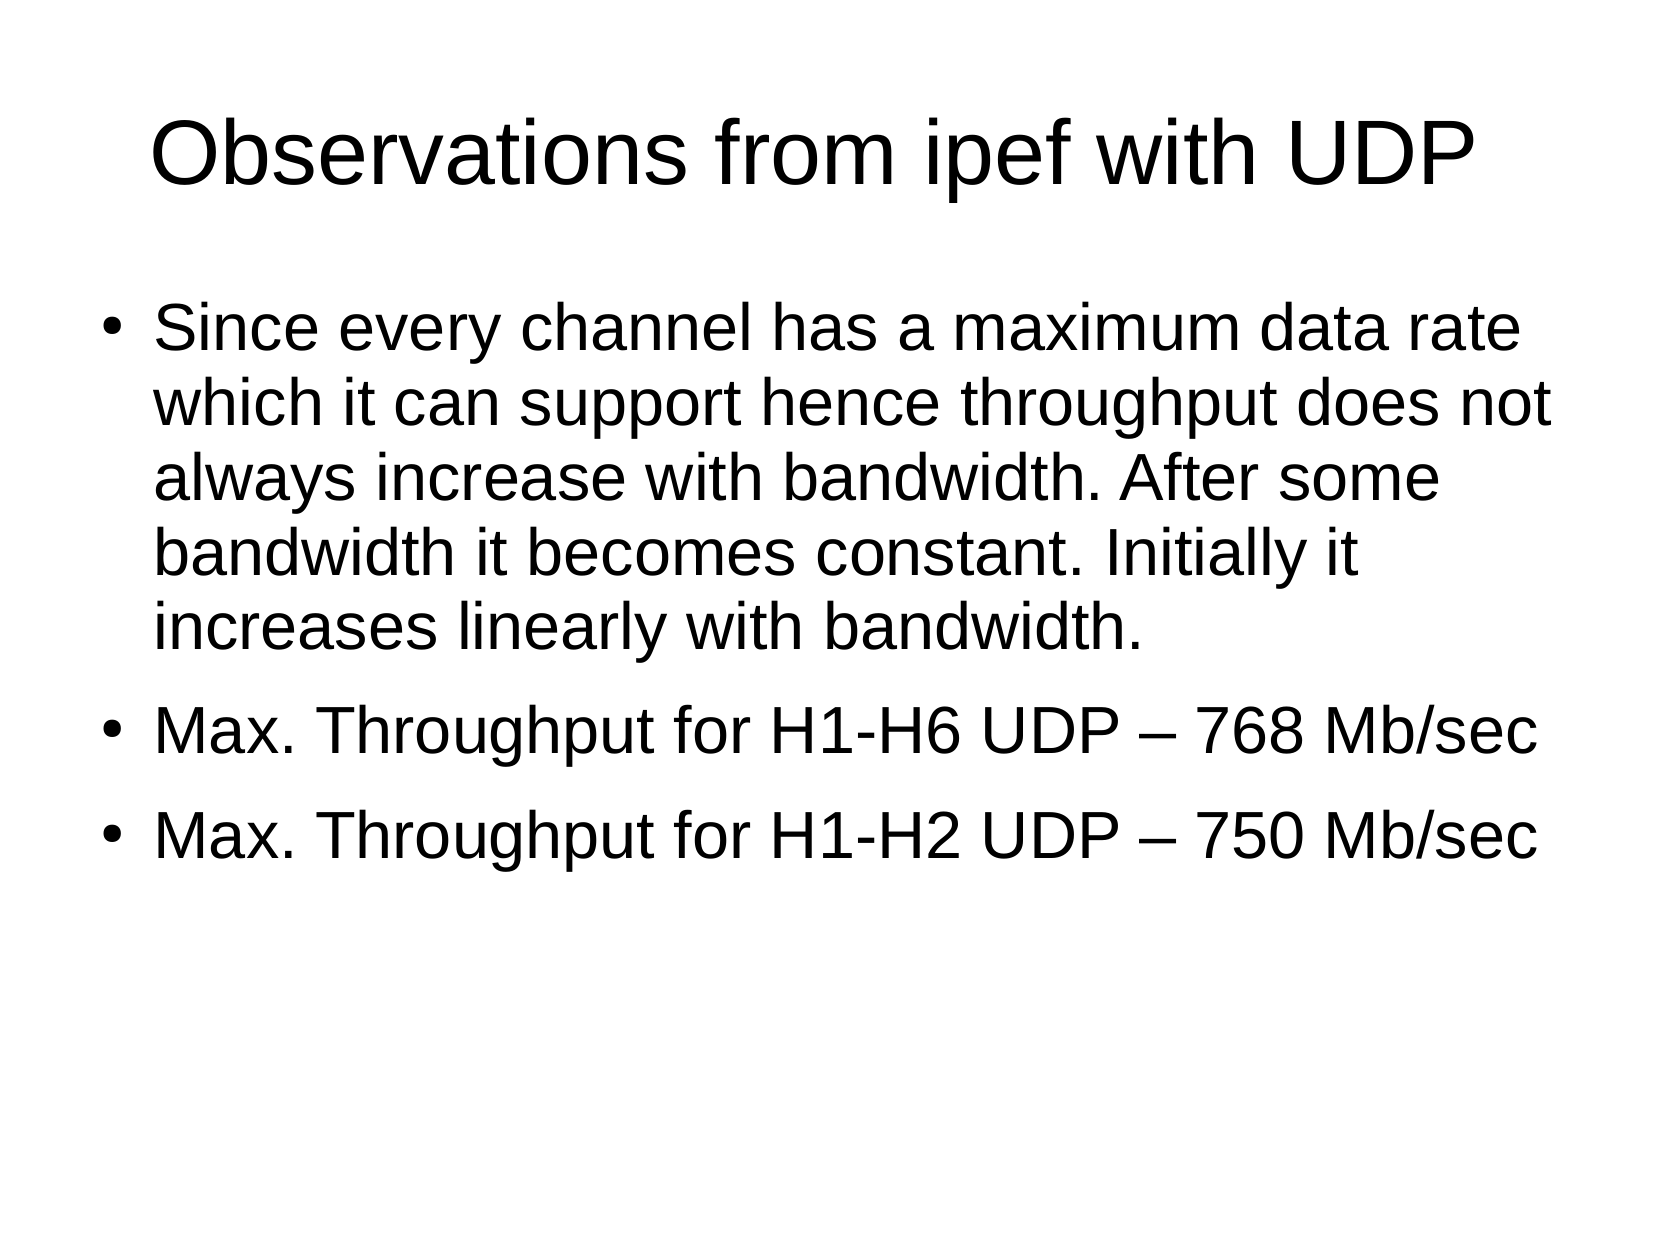

# Observations from ipef with UDP
Since every channel has a maximum data rate which it can support hence throughput does not always increase with bandwidth. After some bandwidth it becomes constant. Initially it increases linearly with bandwidth.
Max. Throughput for H1-H6 UDP – 768 Mb/sec
Max. Throughput for H1-H2 UDP – 750 Mb/sec